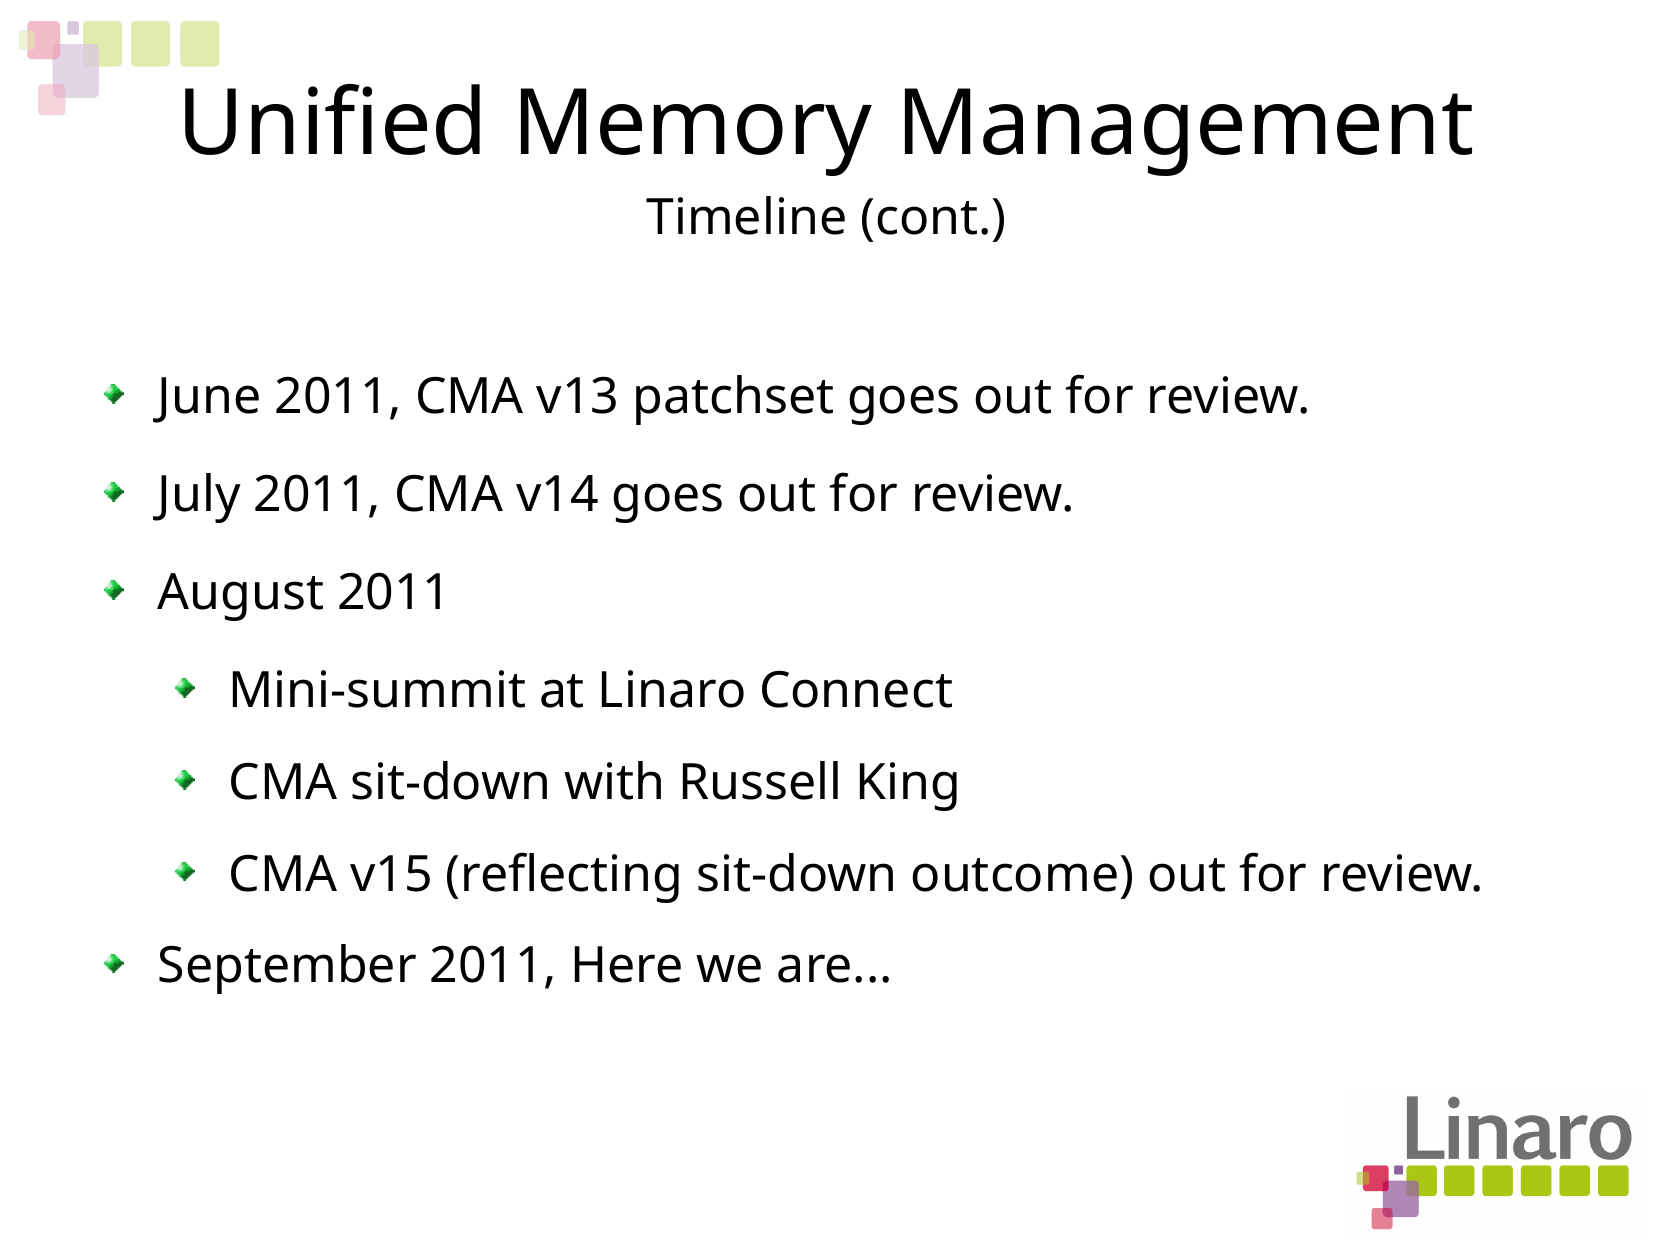

# Unified Memory Management Timeline (cont.)
June 2011, CMA v13 patchset goes out for review.
July 2011, CMA v14 goes out for review.
August 2011
Mini-summit at Linaro Connect
CMA sit-down with Russell King
CMA v15 (reflecting sit-down outcome) out for review.
September 2011, Here we are...